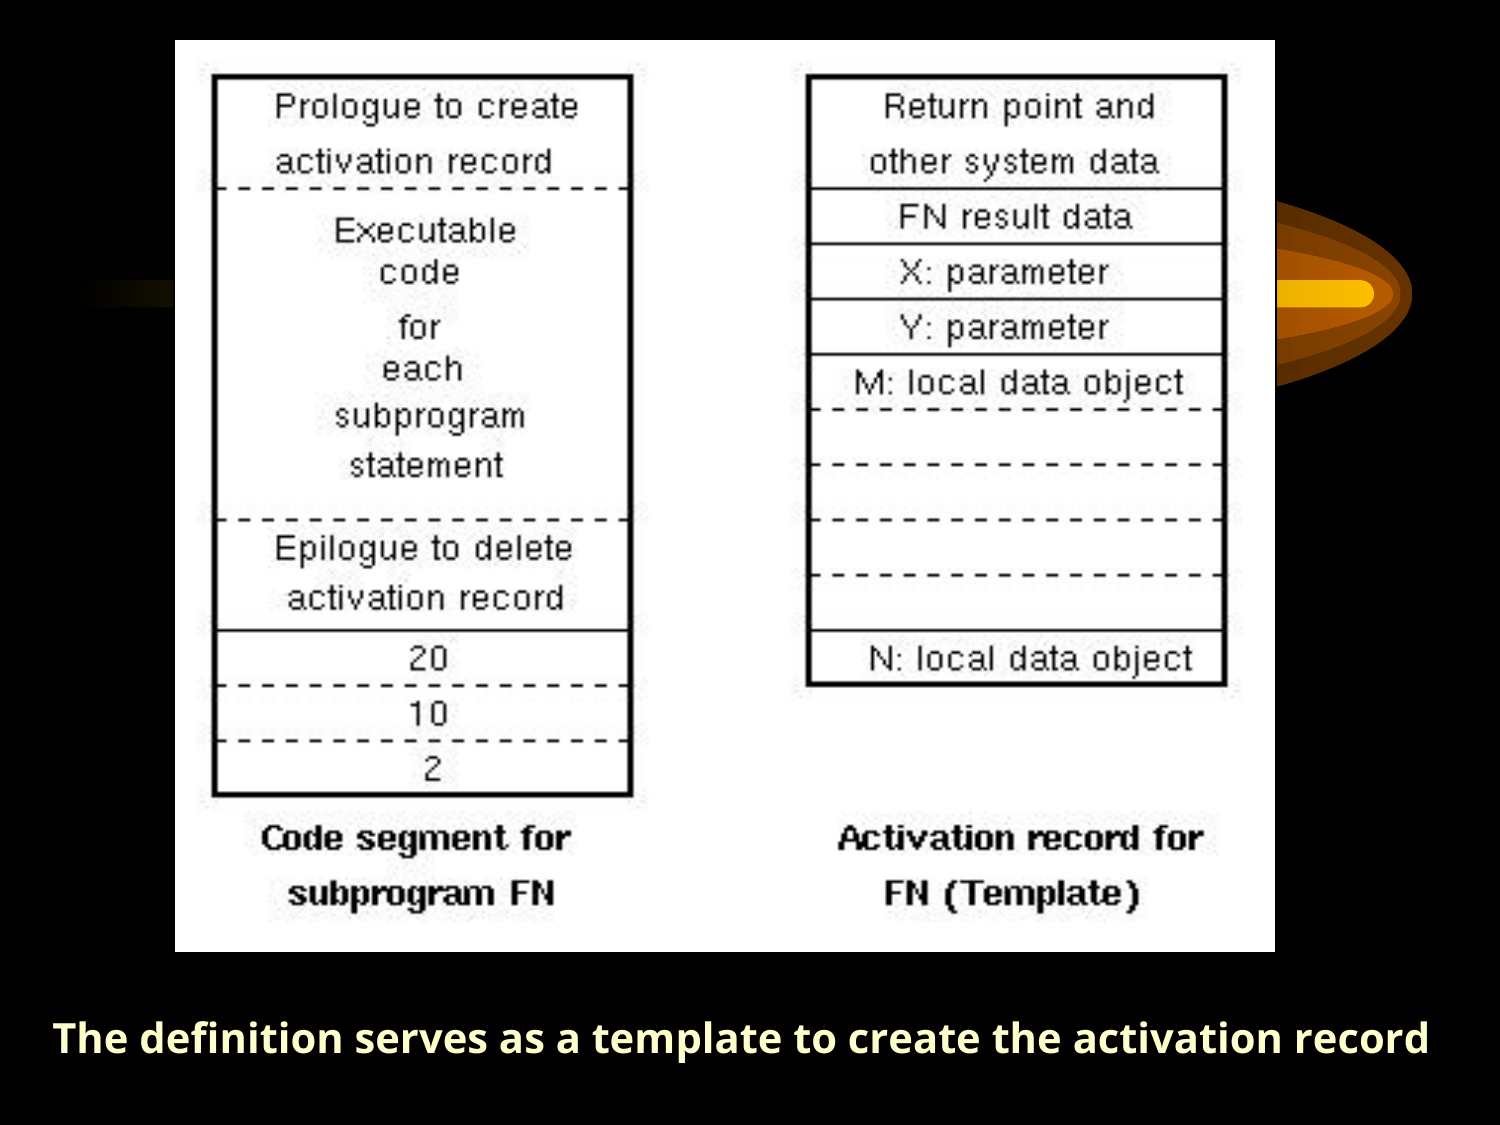

The definition serves as a template to create the activation record